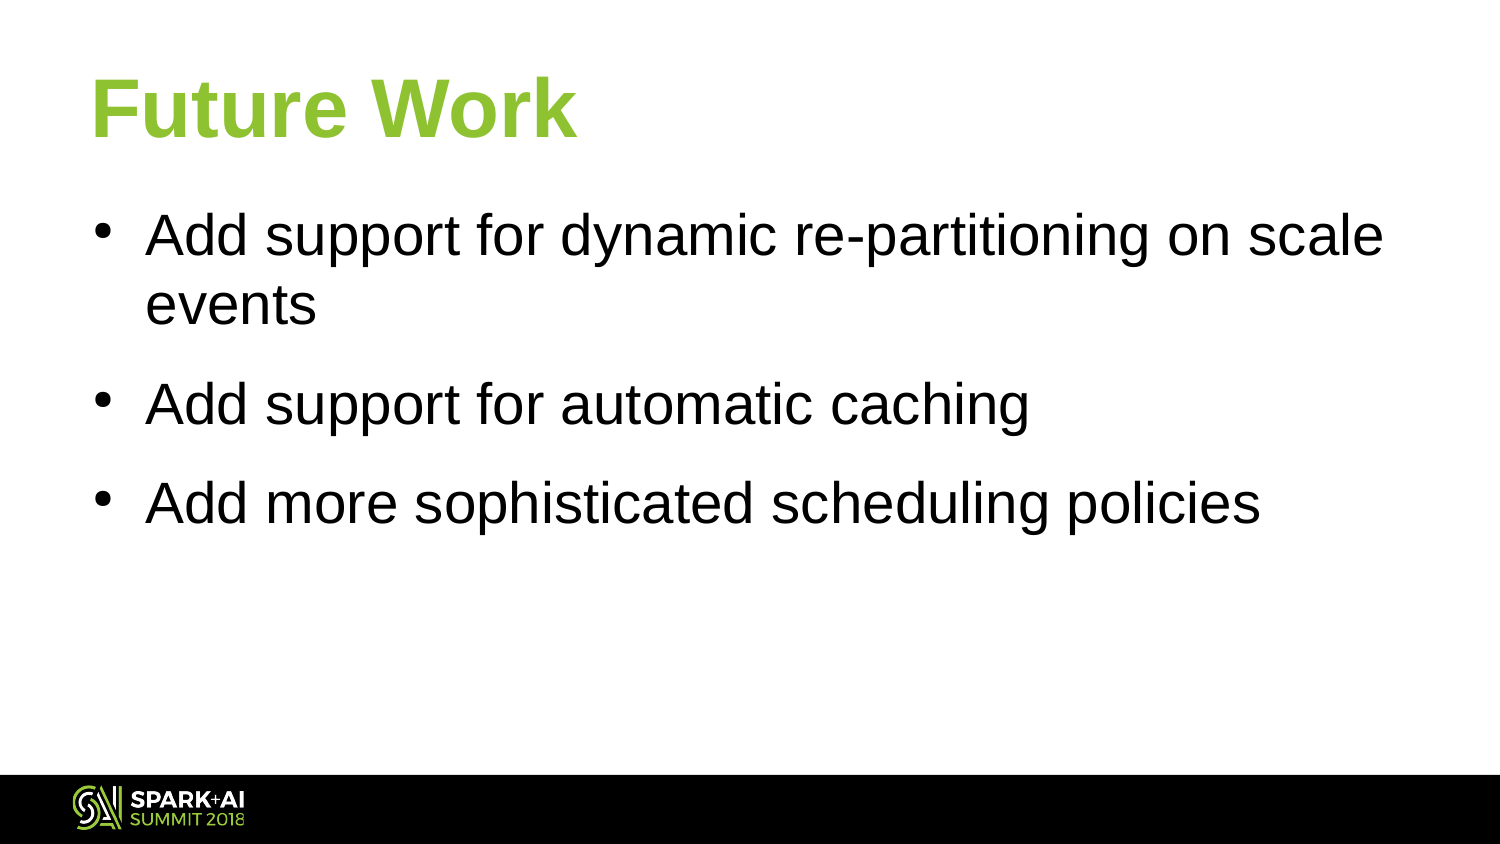

#
Future Work
put your #assignedhashtag here by setting the footer in view-header/footer
Add support for dynamic re-partitioning on scale events
Add support for automatic caching
Add more sophisticated scheduling policies